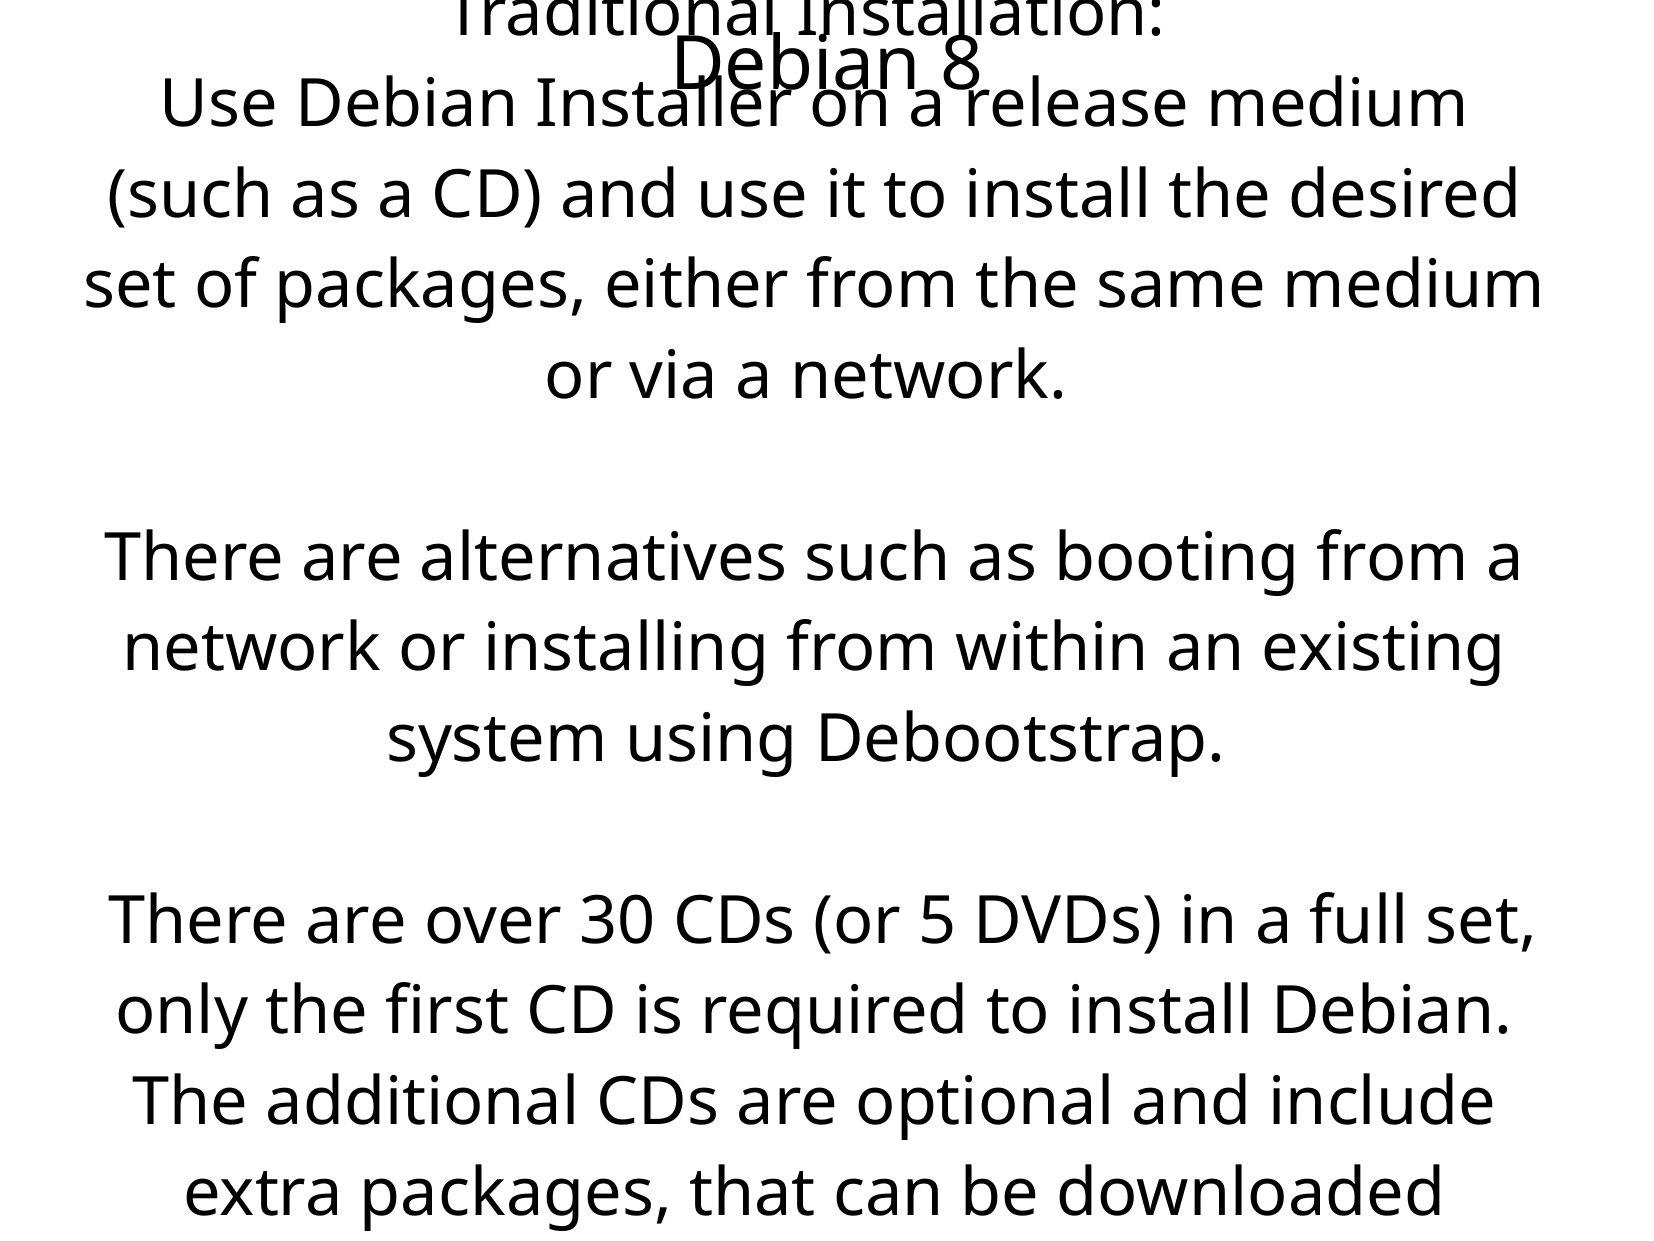

Traditional Installation:
Use Debian Installer on a release medium (such as a CD) and use it to install the desired set of packages, either from the same medium or via a network.
There are alternatives such as booting from a network or installing from within an existing system using Debootstrap.
 There are over 30 CDs (or 5 DVDs) in a full set, only the first CD is required to install Debian. The additional CDs are optional and include extra packages, that can be downloaded individually during the installation, or later.
# Debian 8